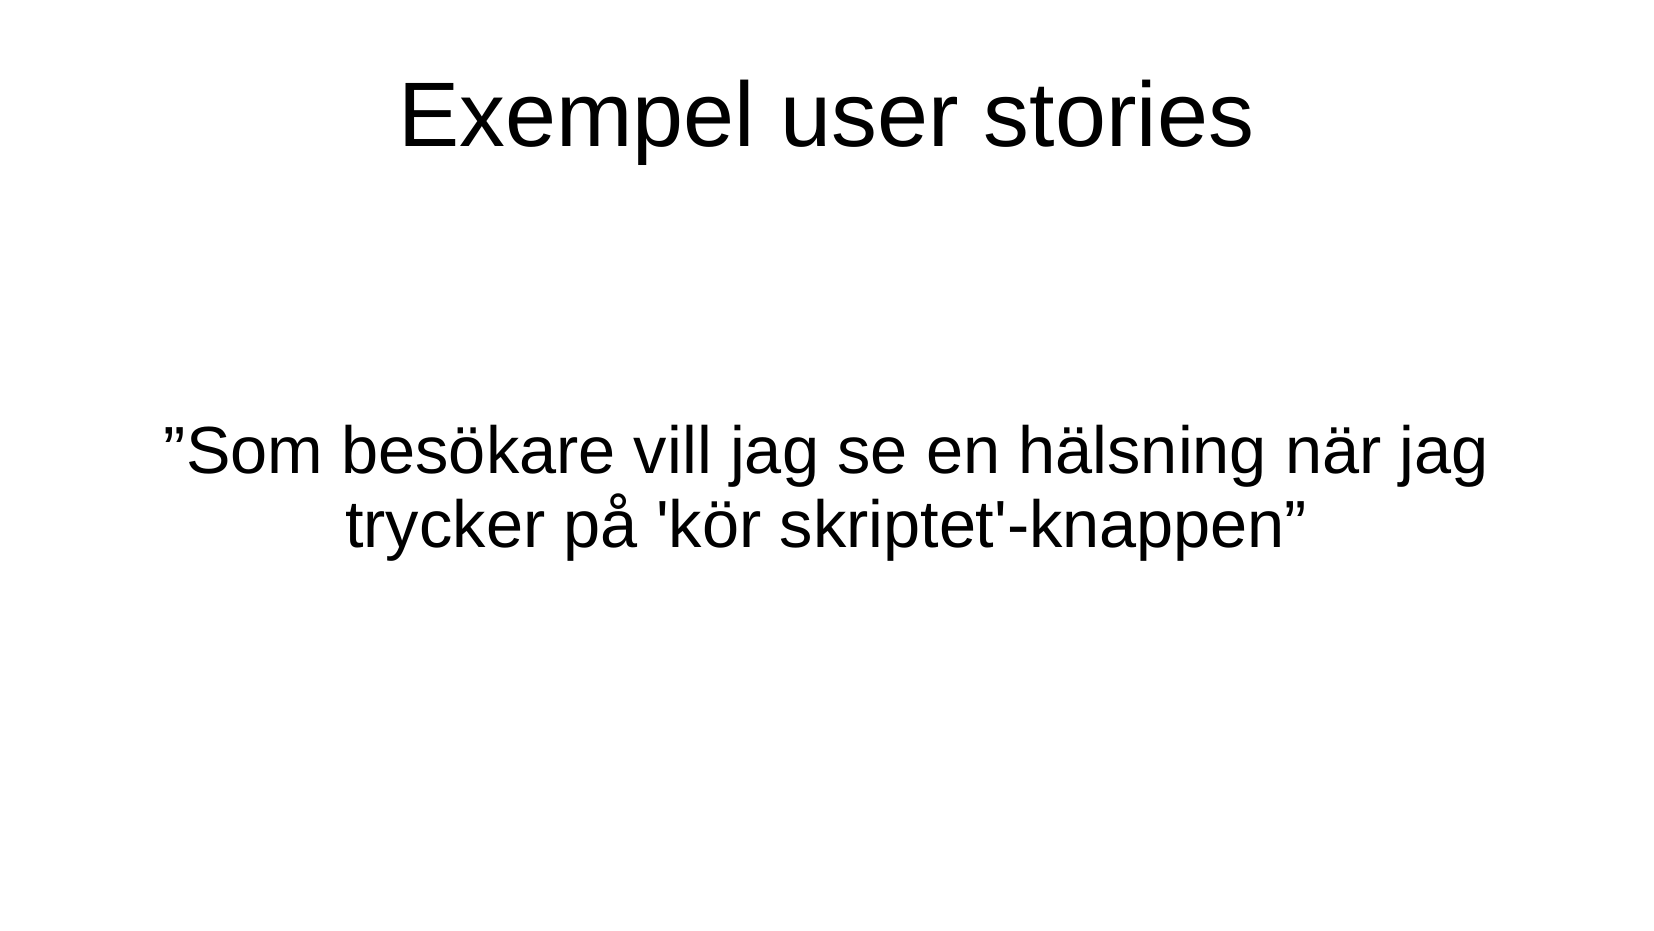

Exempel user stories
# ”Som besökare vill jag se en hälsning när jag trycker på 'kör skriptet'-knappen”